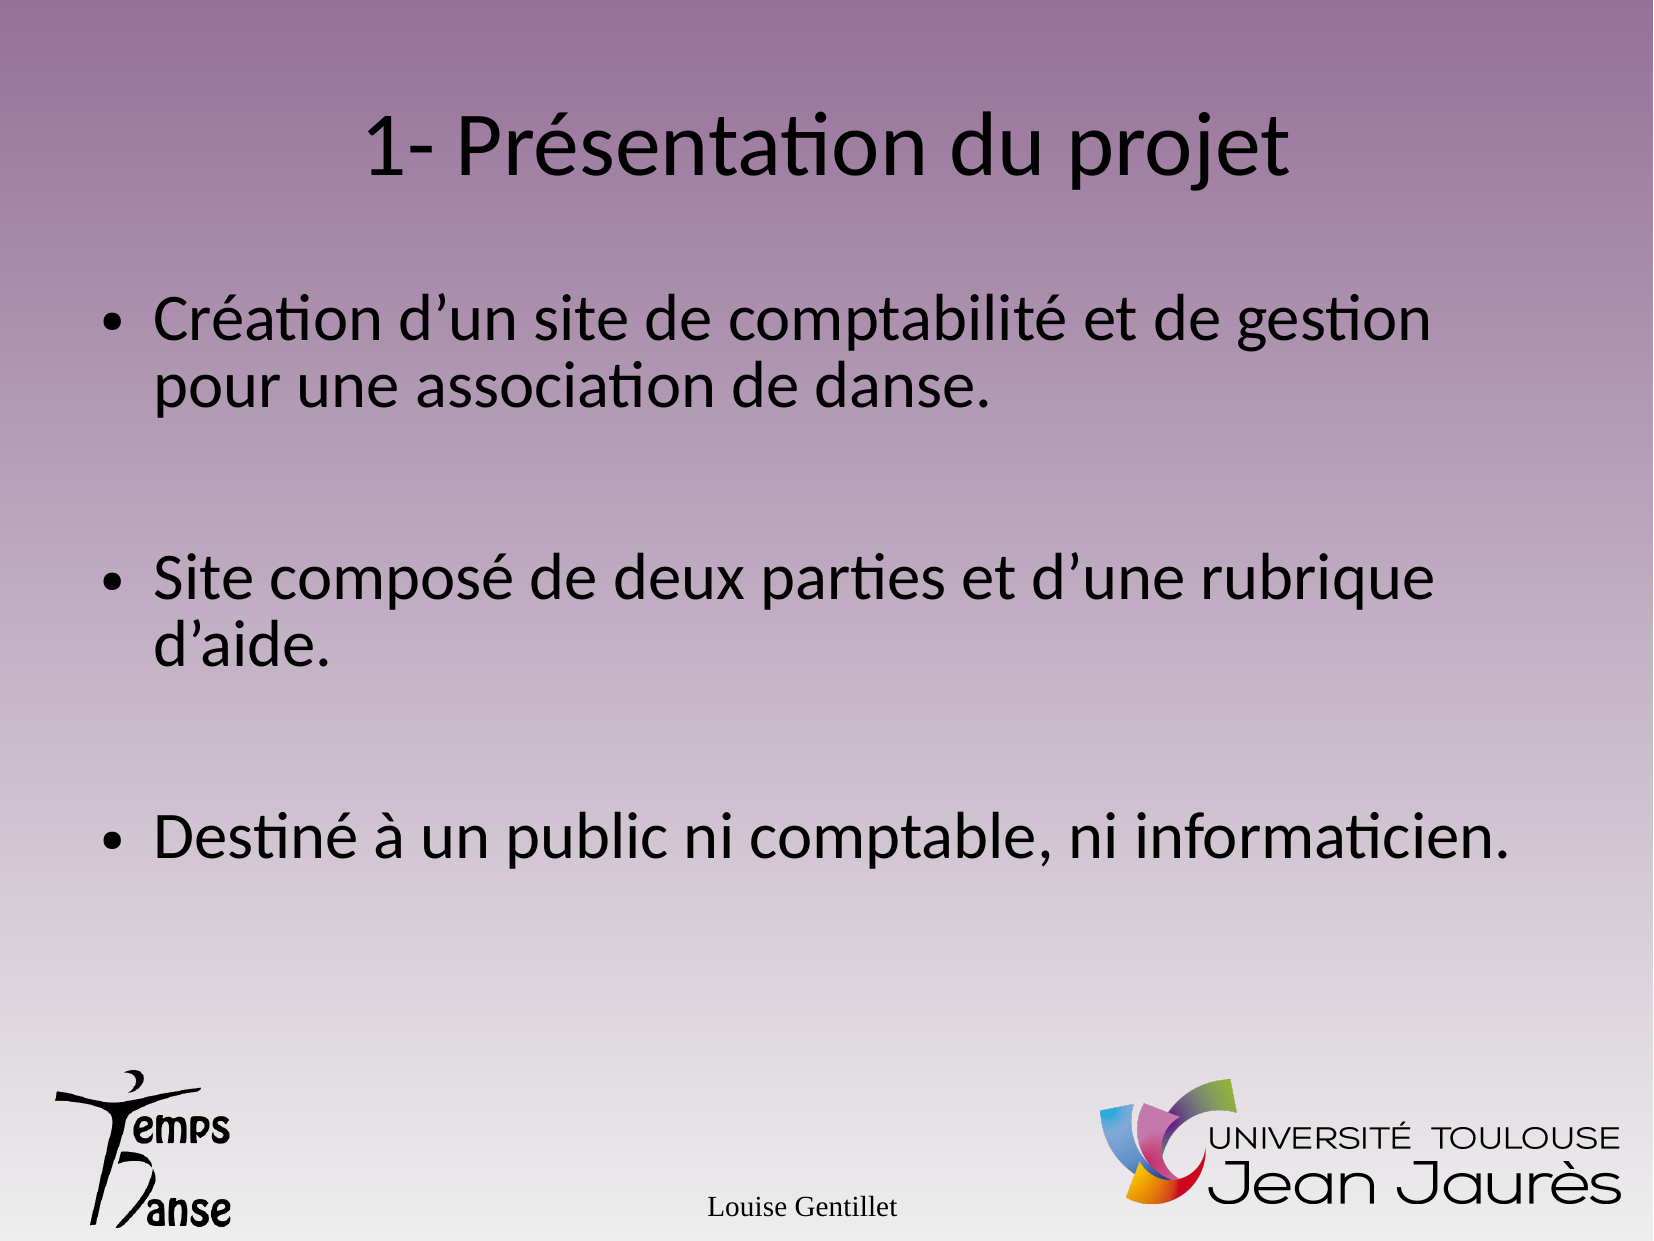

# 1- Présentation du projet
Création d’un site de comptabilité et de gestion pour une association de danse.
Site composé de deux parties et d’une rubrique d’aide.
Destiné à un public ni comptable, ni informaticien.